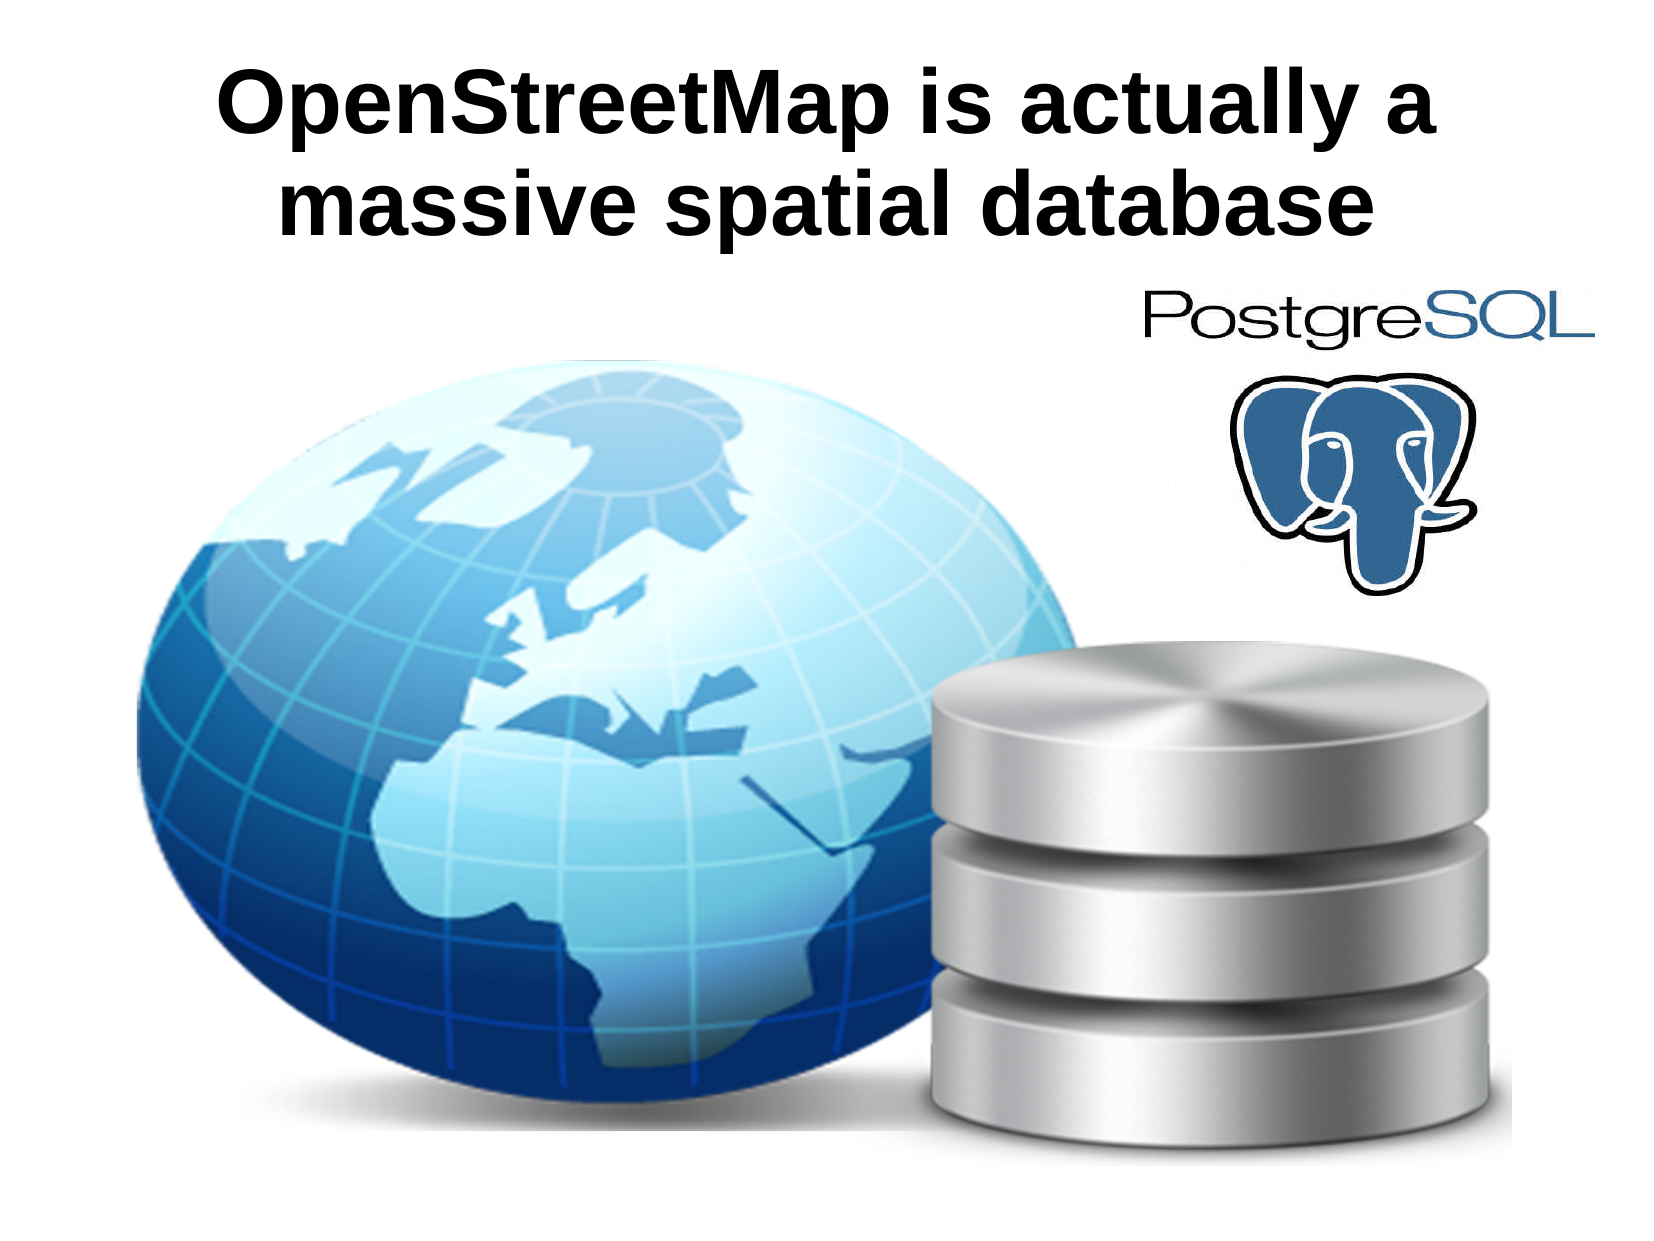

# OpenStreetMap is actually a massive spatial database